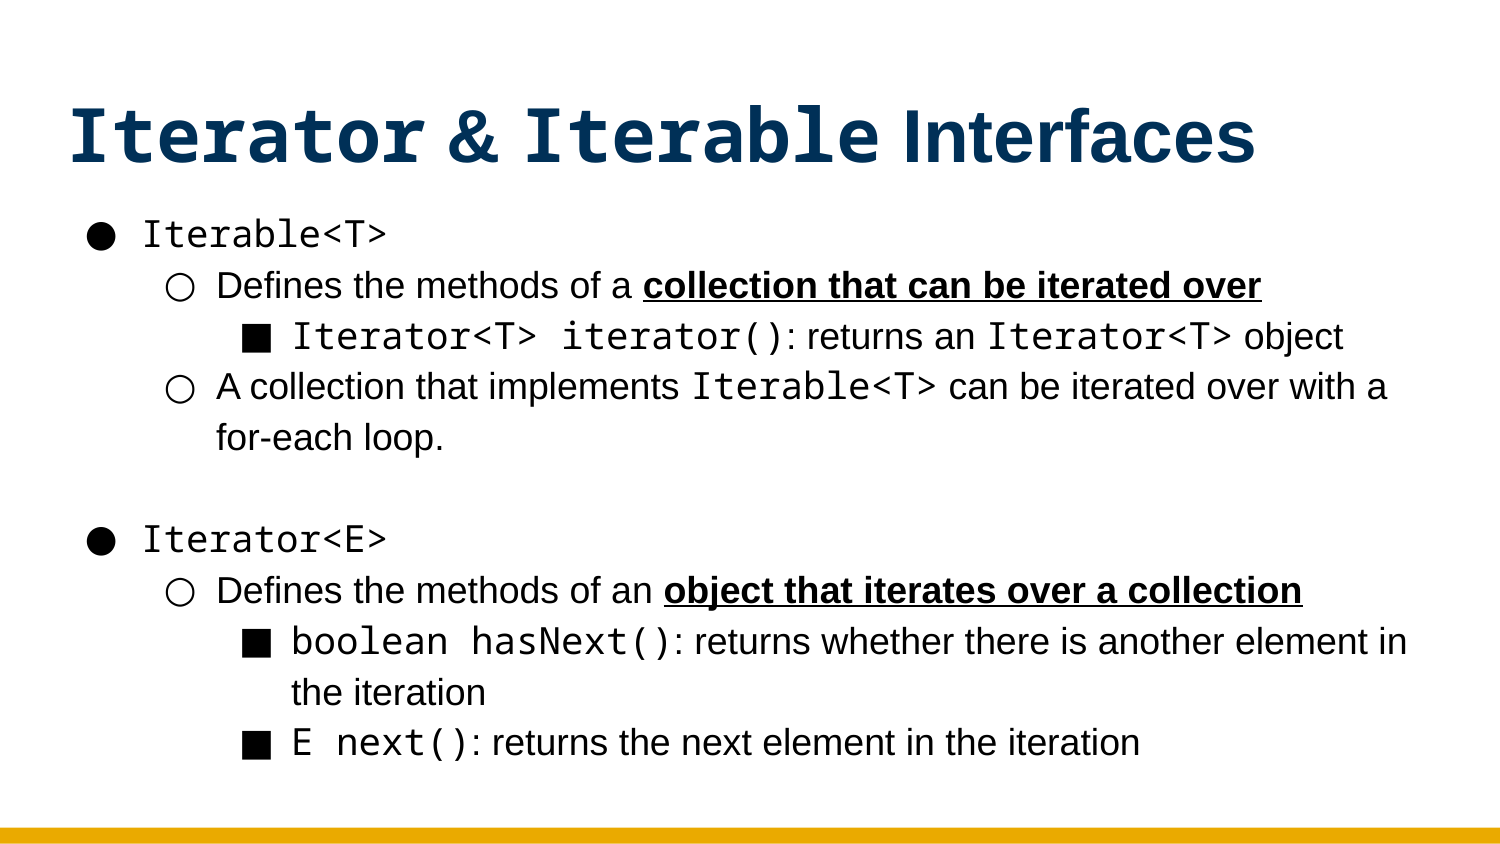

# Iterator & Iterable Interfaces
Iterable<T>
Defines the methods of a collection that can be iterated over
Iterator<T> iterator(): returns an Iterator<T> object
A collection that implements Iterable<T> can be iterated over with a for-each loop.
Iterator<E>
Defines the methods of an object that iterates over a collection
boolean hasNext(): returns whether there is another element in the iteration
E next(): returns the next element in the iteration